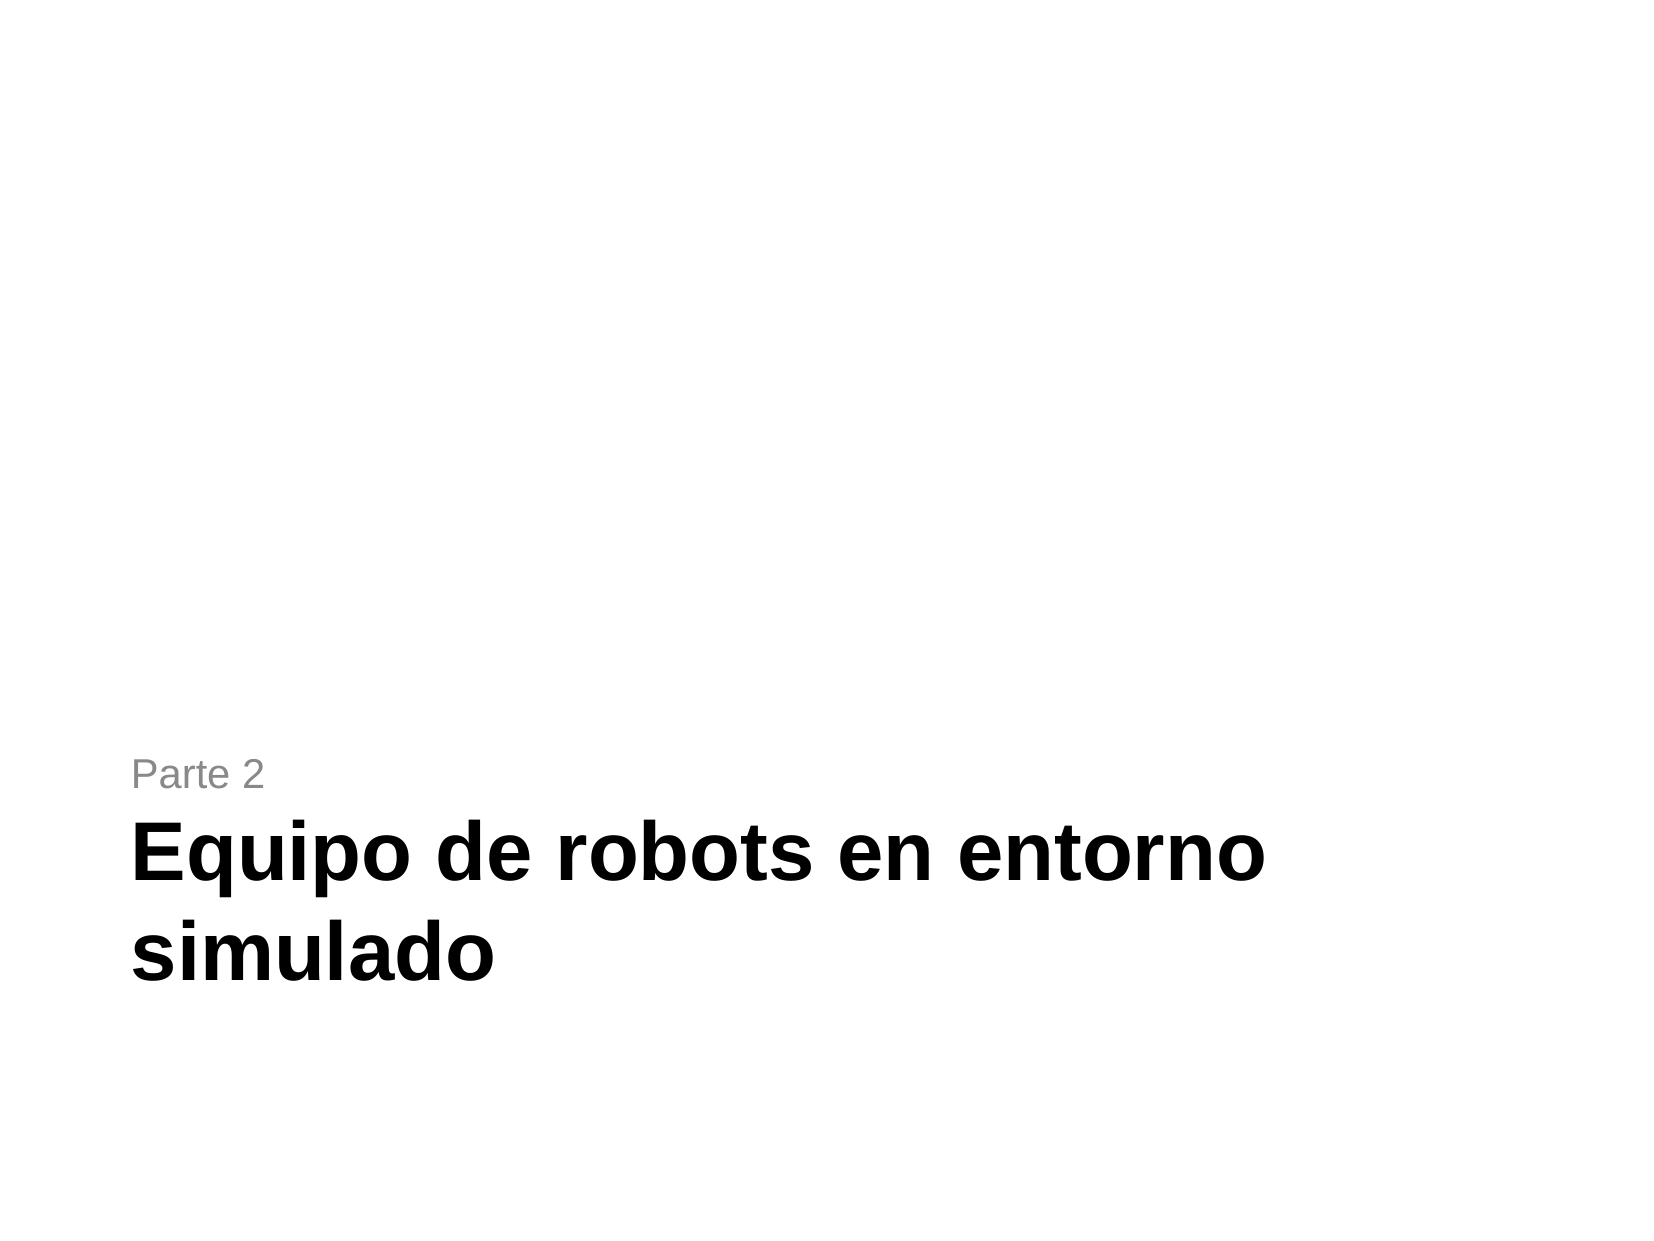

Parte 2
# Equipo de robots en entorno simulado